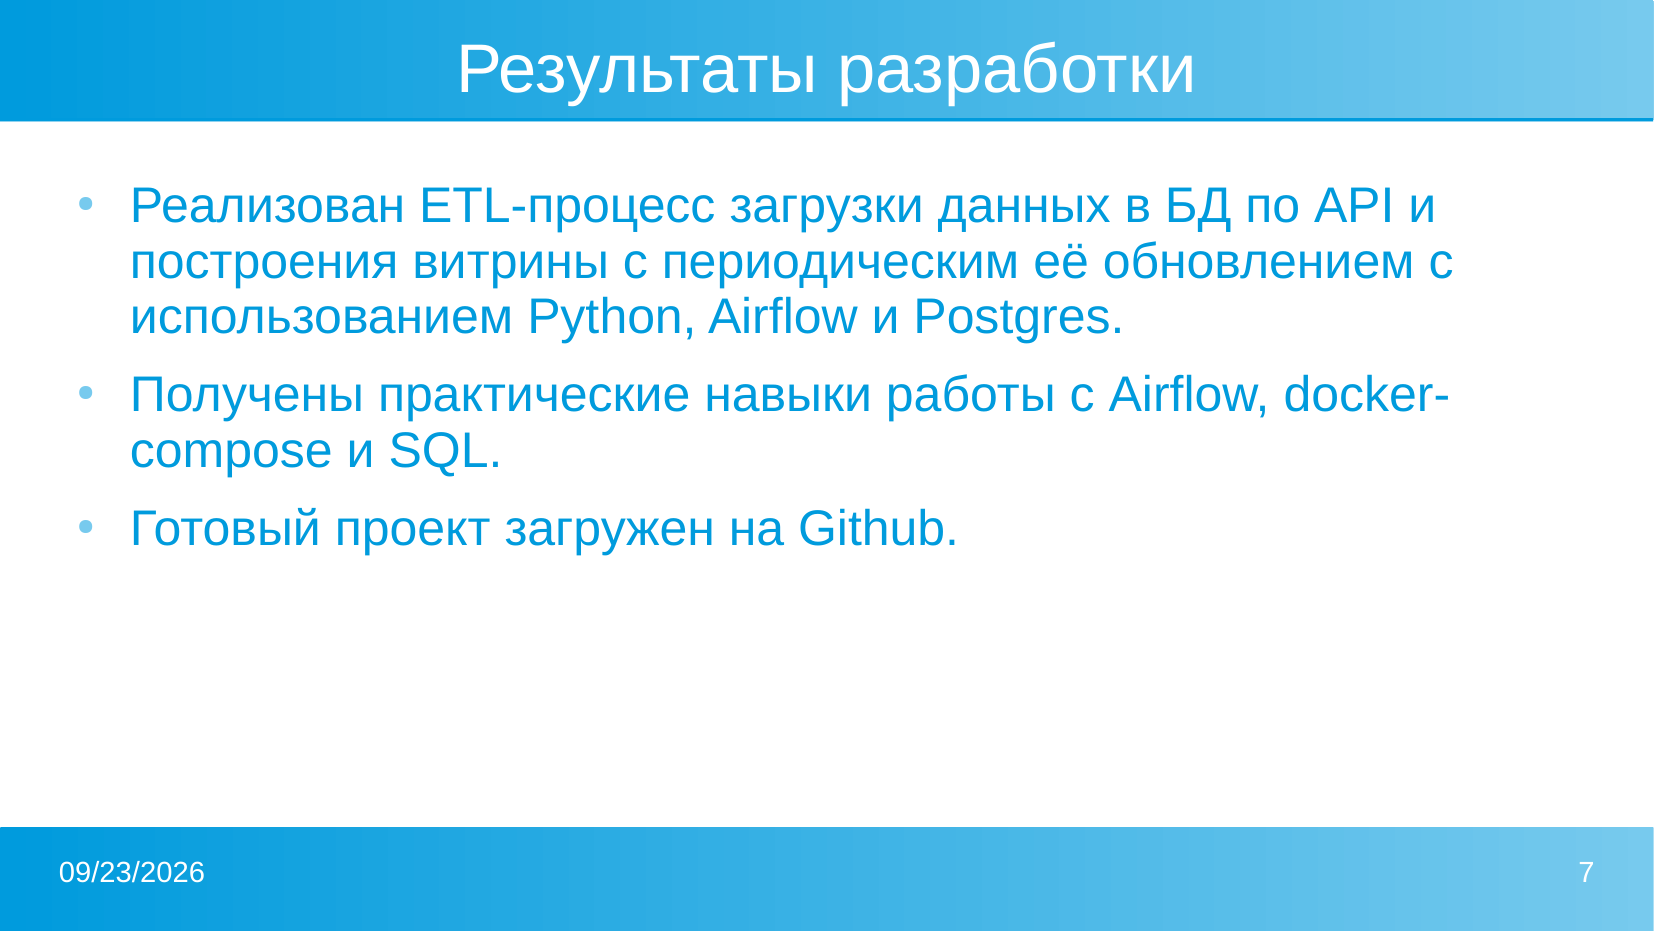

# Результаты разработки
Реализован ETL-процесс загрузки данных в БД по API и построения витрины с периодическим её обновлением с использованием Python, Airflow и Postgres.
Получены практические навыки работы с Airflow, docker-compose и SQL.
Готовый проект загружен на Github.
7